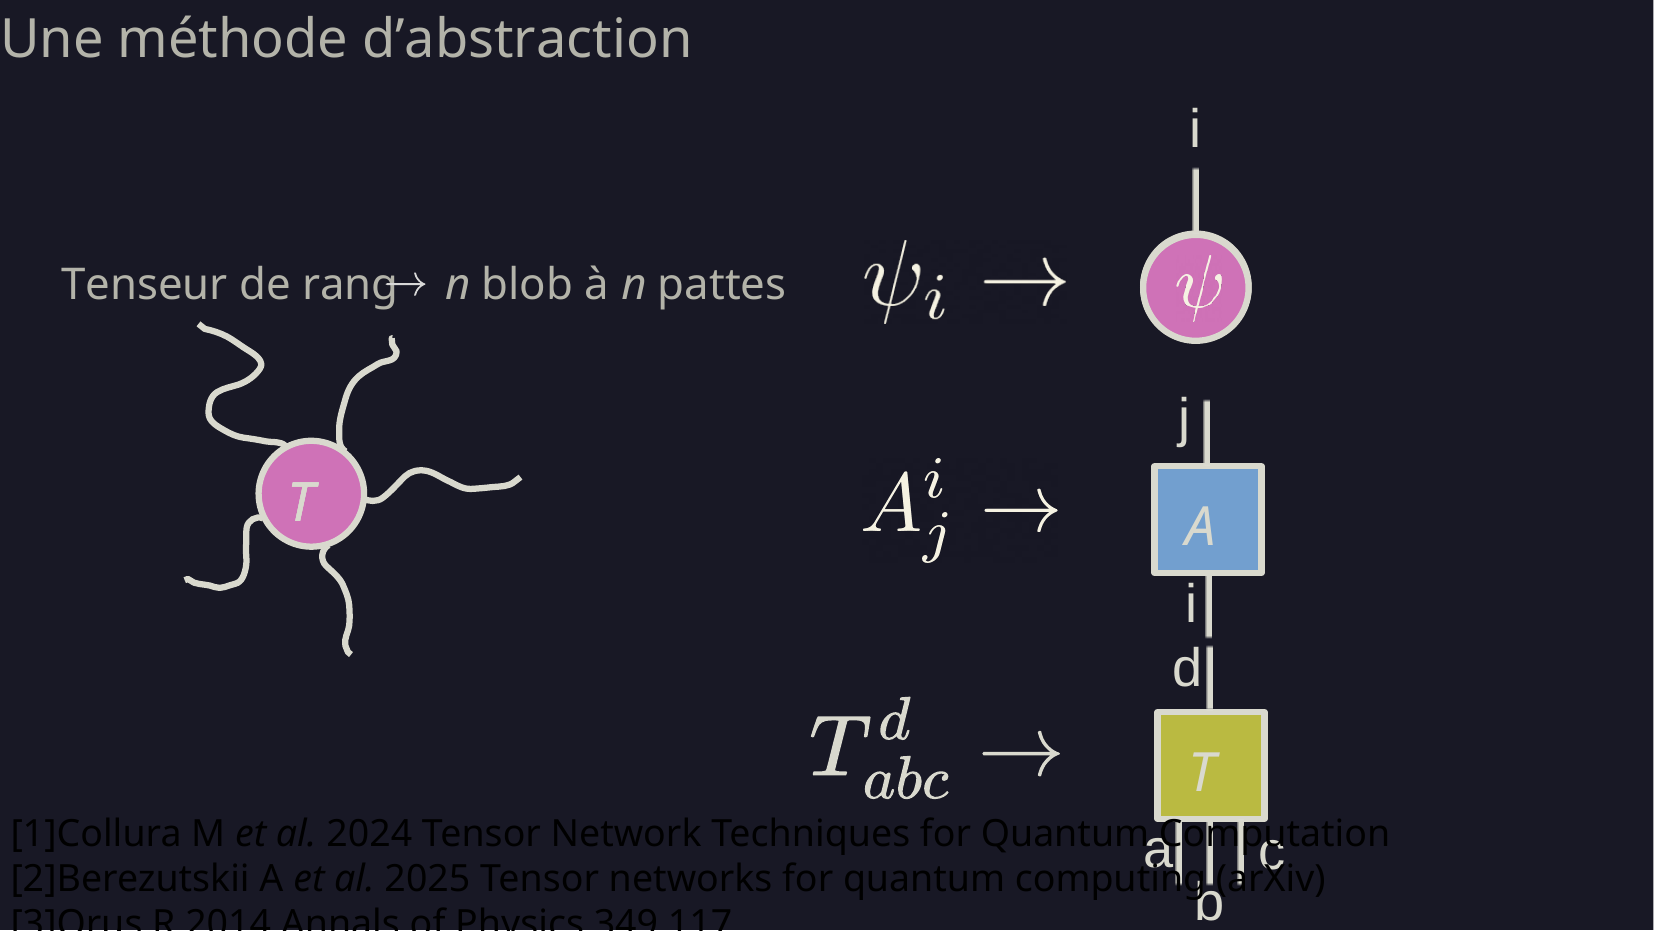

Une méthode d’abstraction
i
Tenseur de rang n blob à n pattes
T
T
T
j
A
i
d
T
a
c
b
[1]Collura M et al. 2024 Tensor Network Techniques for Quantum Computation
[2]Berezutskii A et al. 2025 Tensor networks for quantum computing (arXiv)
[3]Orus R 2014 Annals of Physics 349 117